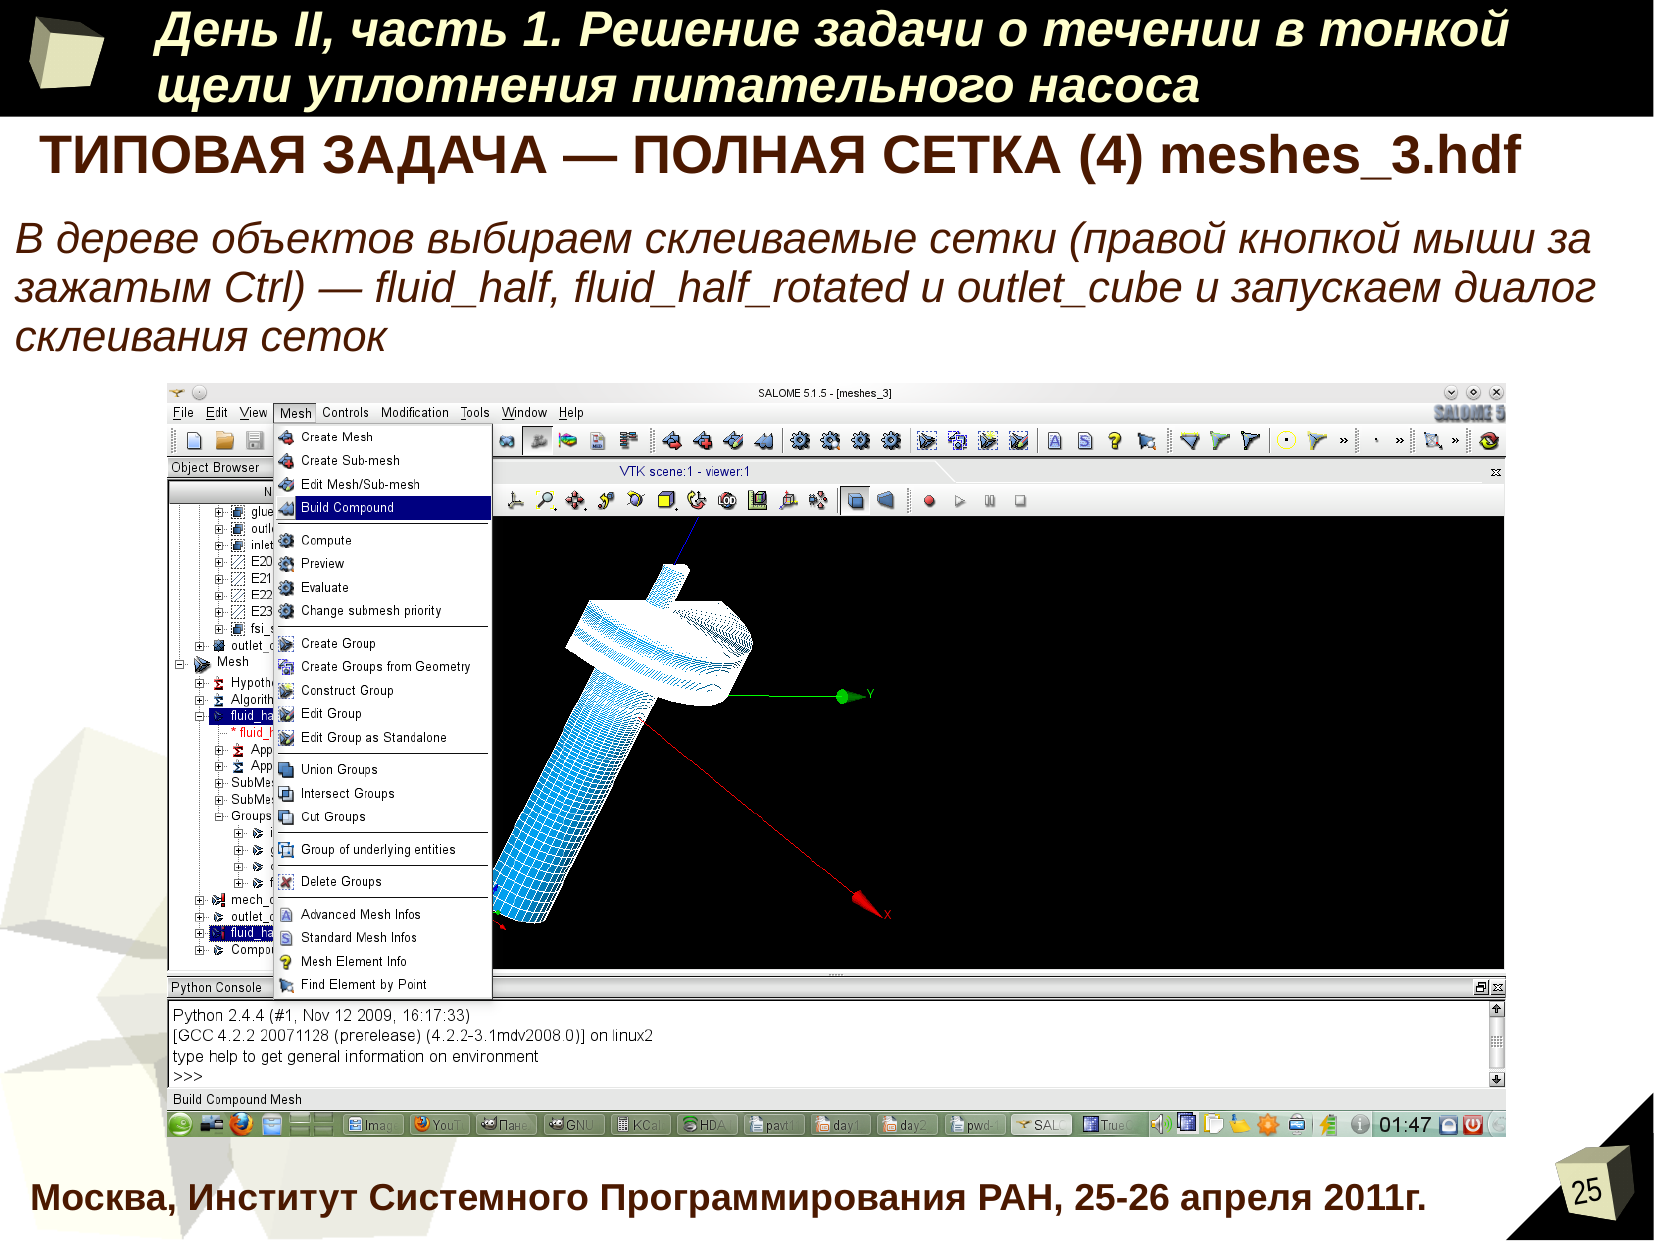

ТИПОВАЯ ЗАДАЧА — ПОЛНАЯ СЕТКА (4) meshes_3.hdf
В дереве объектов выбираем склеиваемые сетки (правой кнопкой мыши за зажатым Ctrl) — fluid_half, fluid_half_rotated и outlet_cube и запускаем диалог склеивания сеток